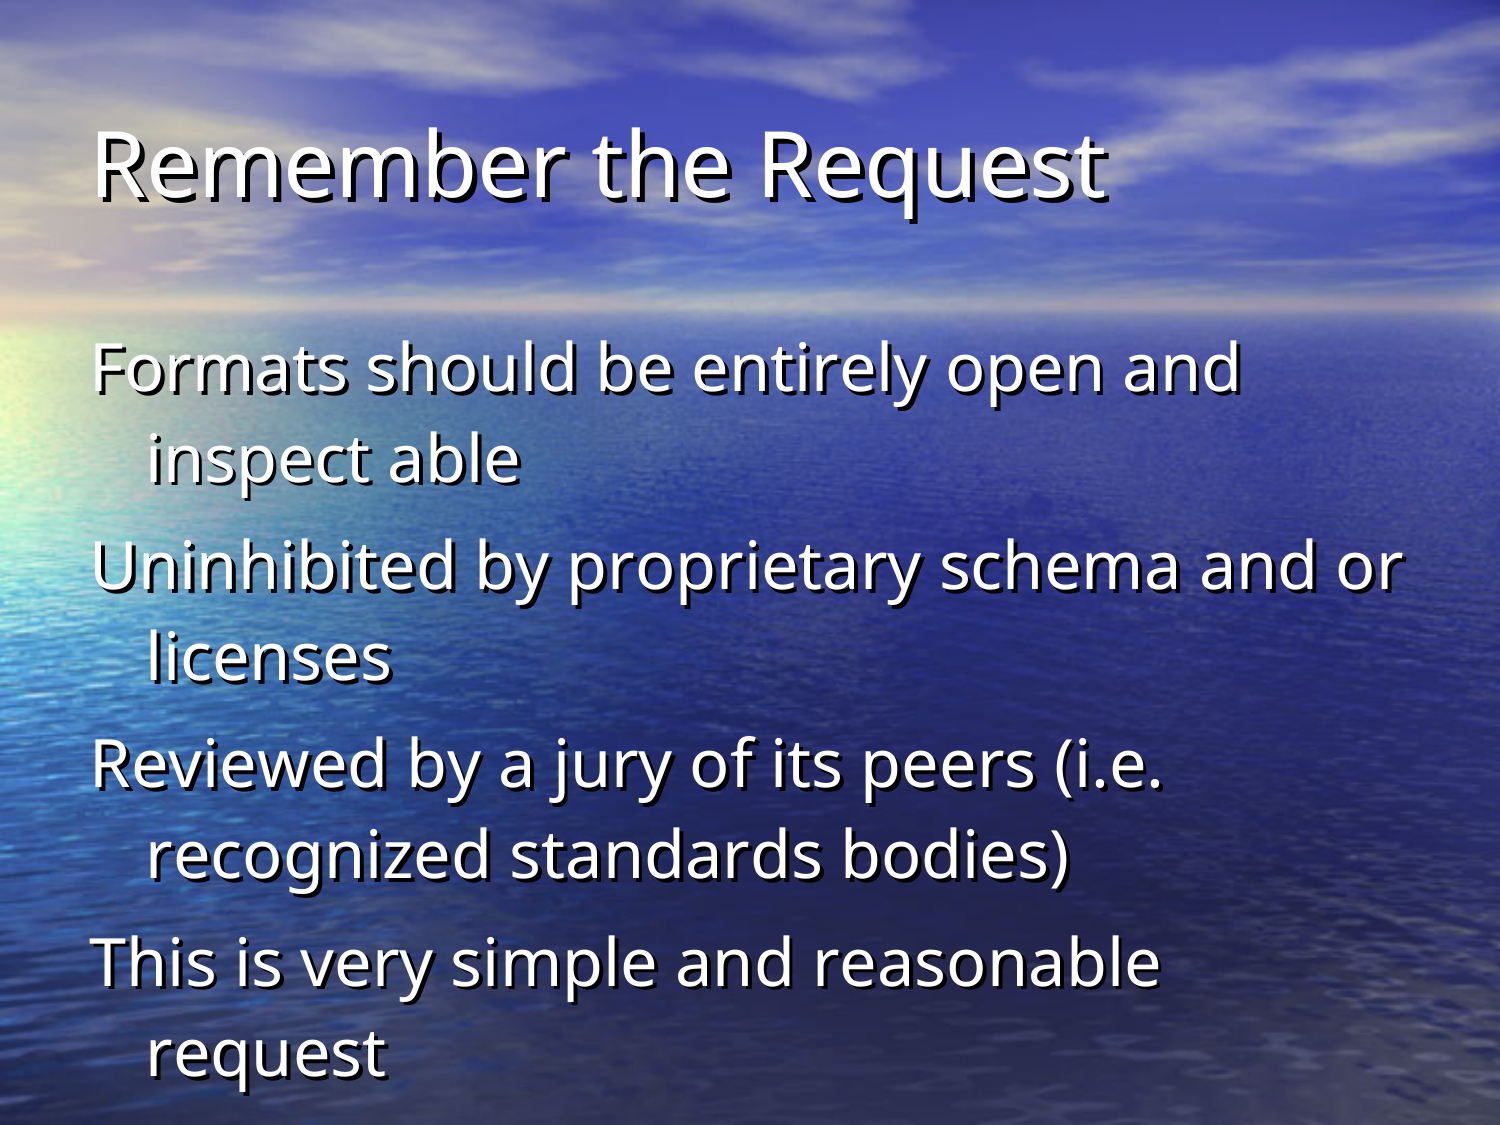

# Remember the Request
Formats should be entirely open and inspect able
Uninhibited by proprietary schema and or licenses
Reviewed by a jury of its peers (i.e. recognized standards bodies)
This is very simple and reasonable request